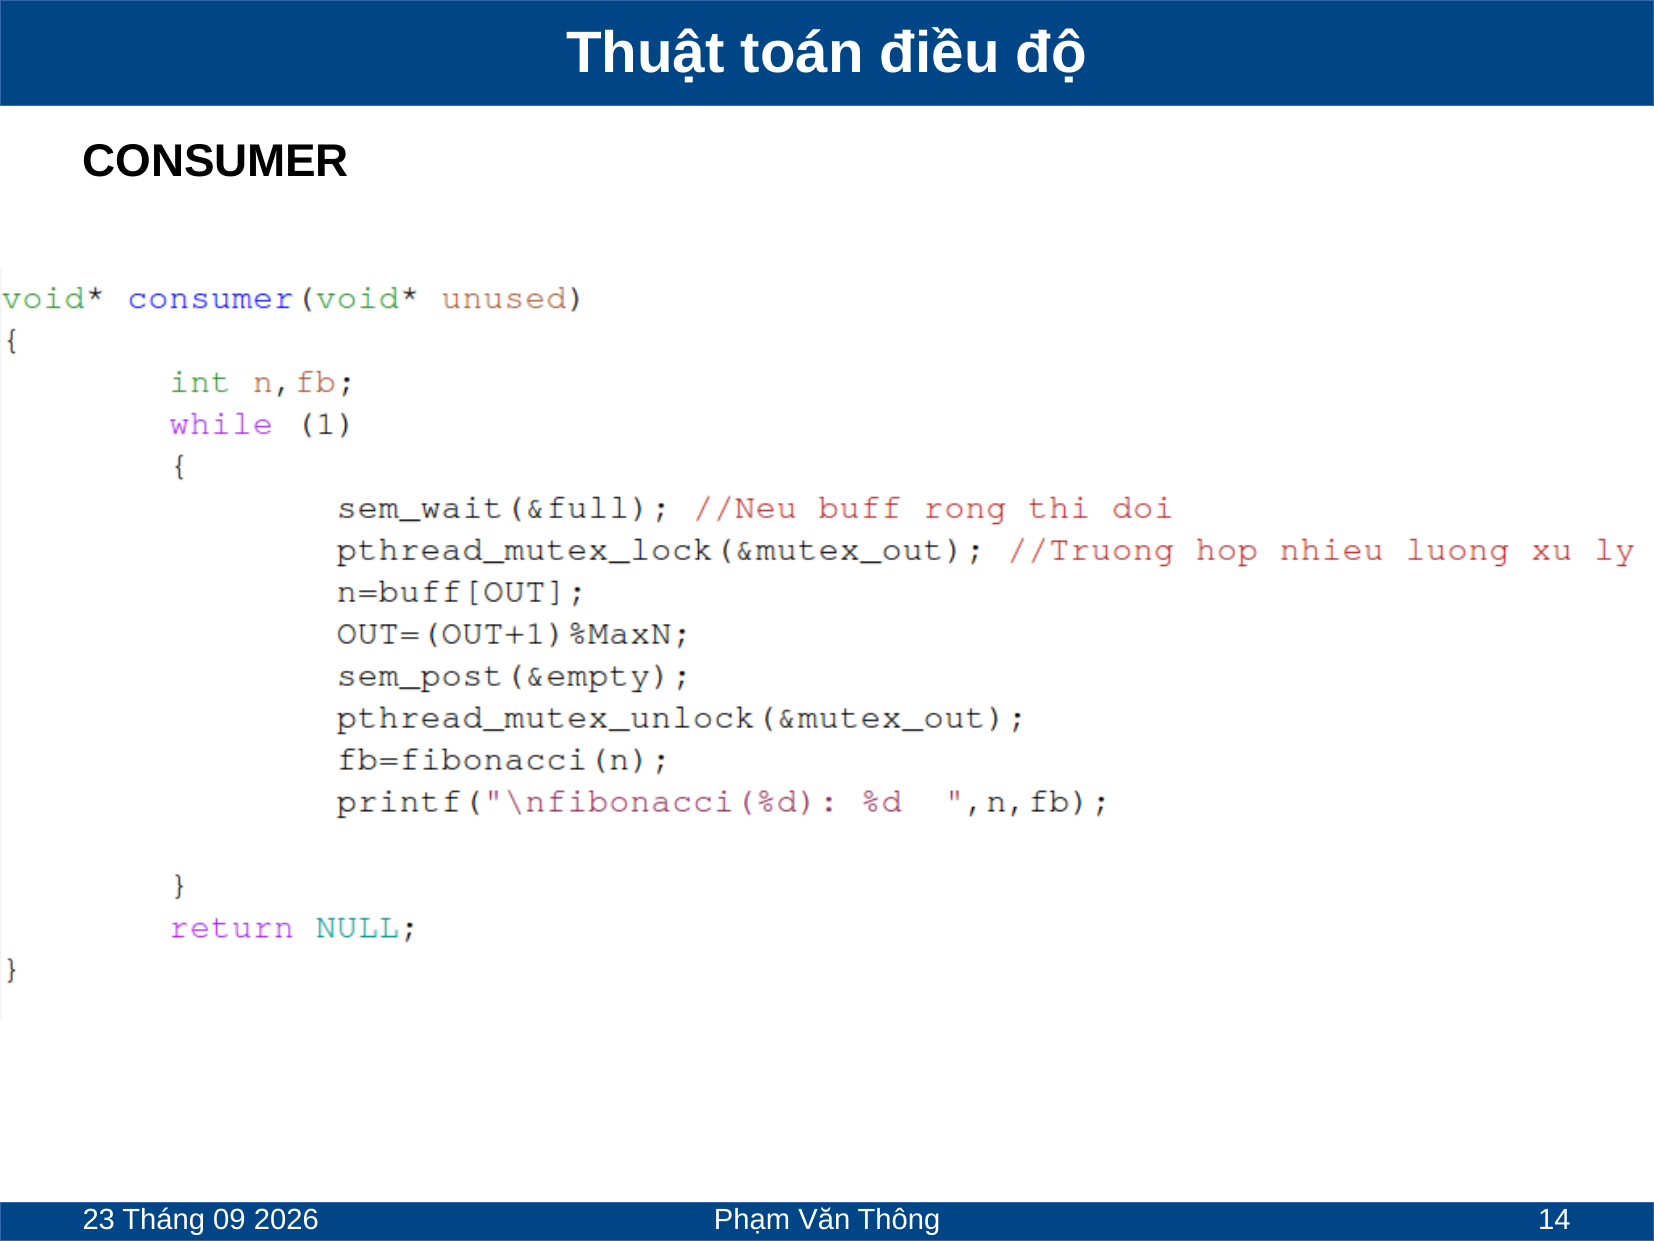

# Thuật toán điều độ
CONSUMER
Phạm Văn Thông
14